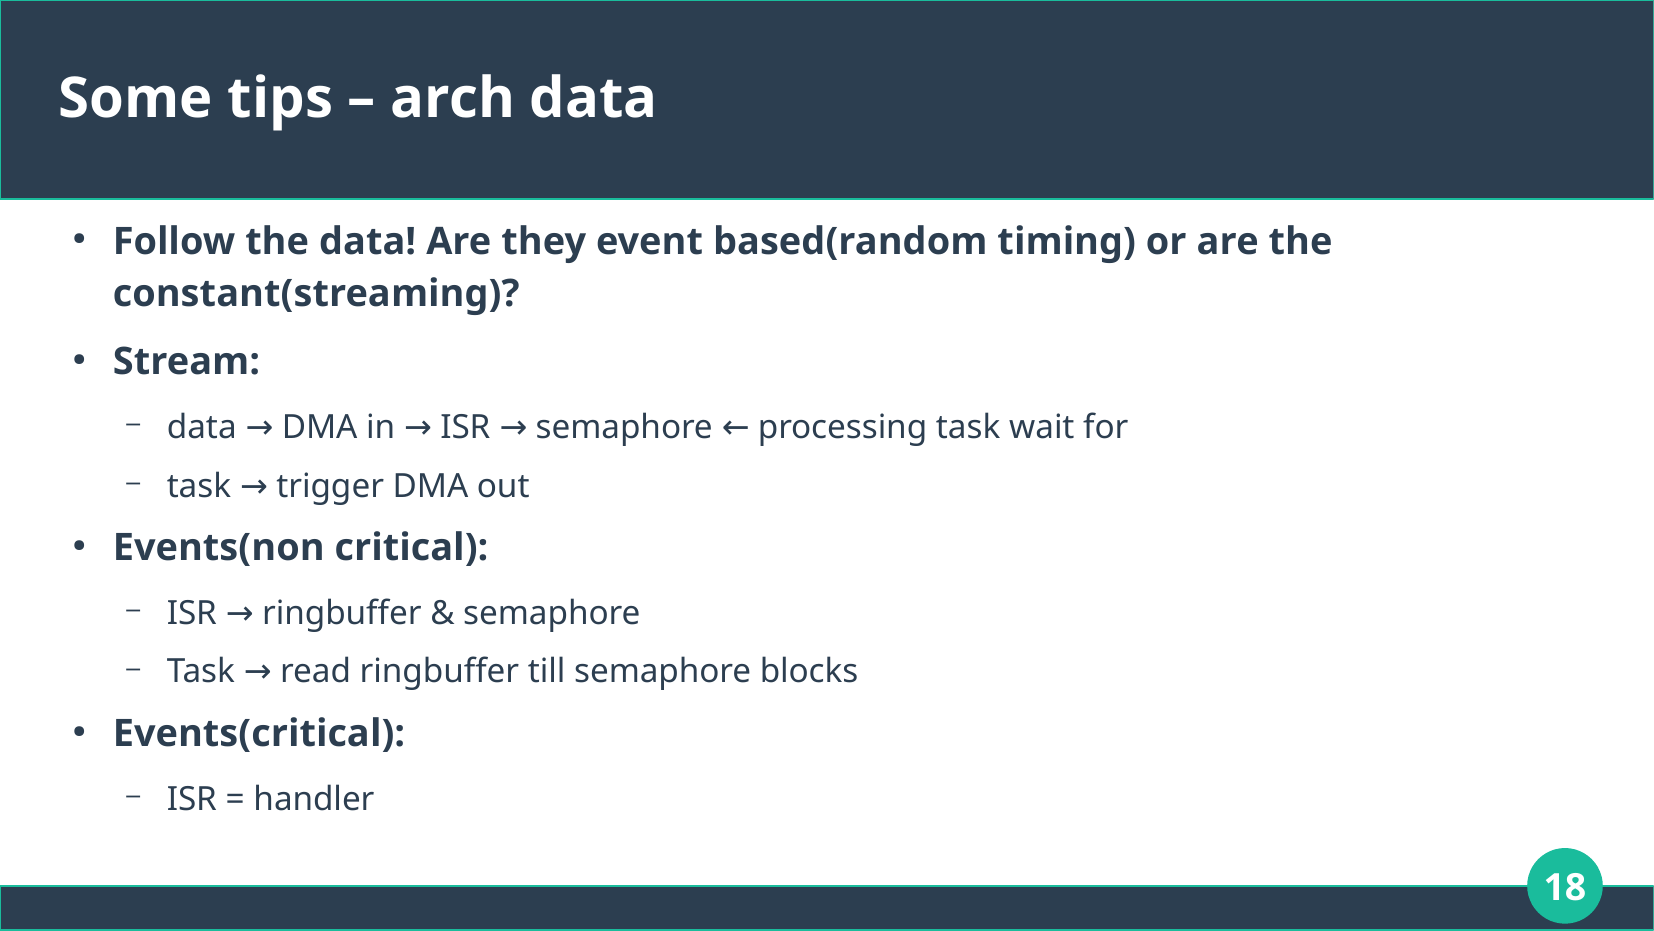

# Some tips – arch data
Follow the data! Are they event based(random timing) or are the constant(streaming)?
Stream:
data → DMA in → ISR → semaphore ← processing task wait for
task → trigger DMA out
Events(non critical):
ISR → ringbuffer & semaphore
Task → read ringbuffer till semaphore blocks
Events(critical):
ISR = handler
18